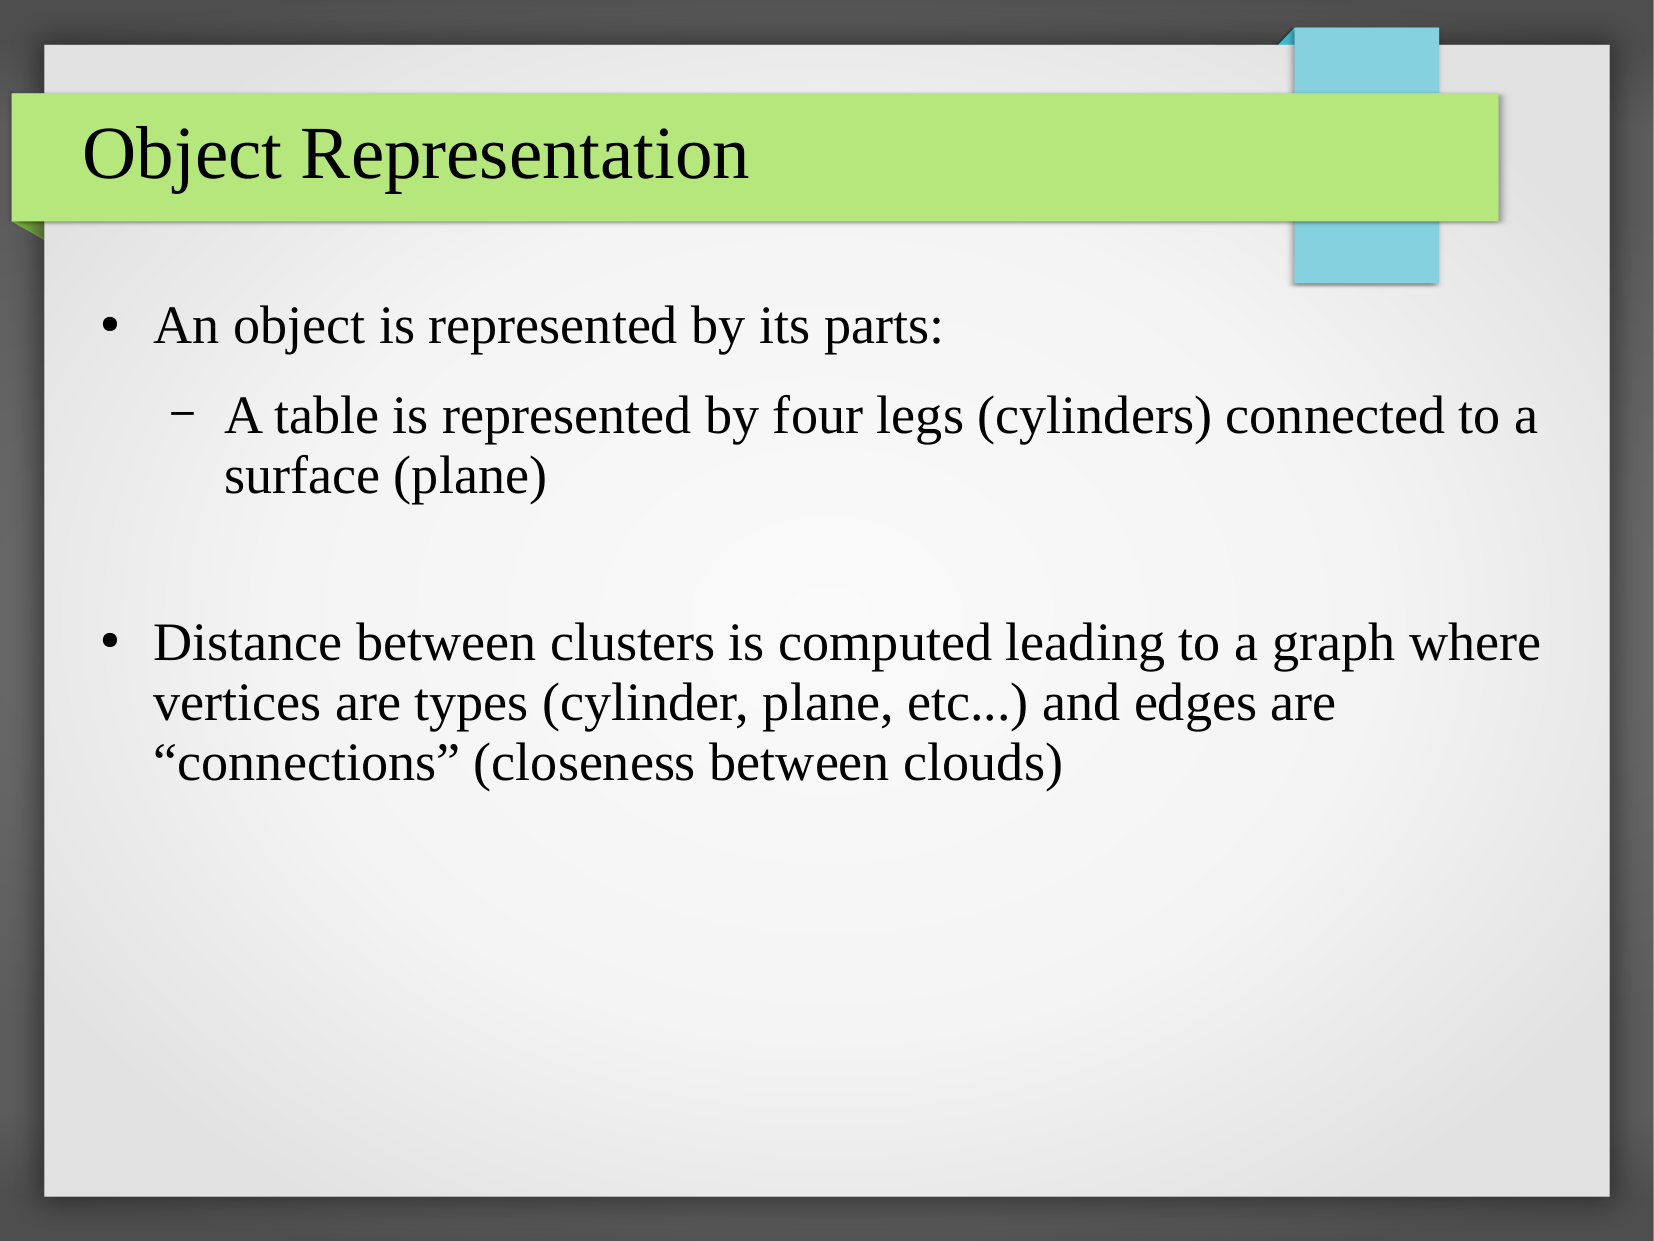

# Object Representation
An object is represented by its parts:
A table is represented by four legs (cylinders) connected to a surface (plane)
Distance between clusters is computed leading to a graph where vertices are types (cylinder, plane, etc...) and edges are “connections” (closeness between clouds)